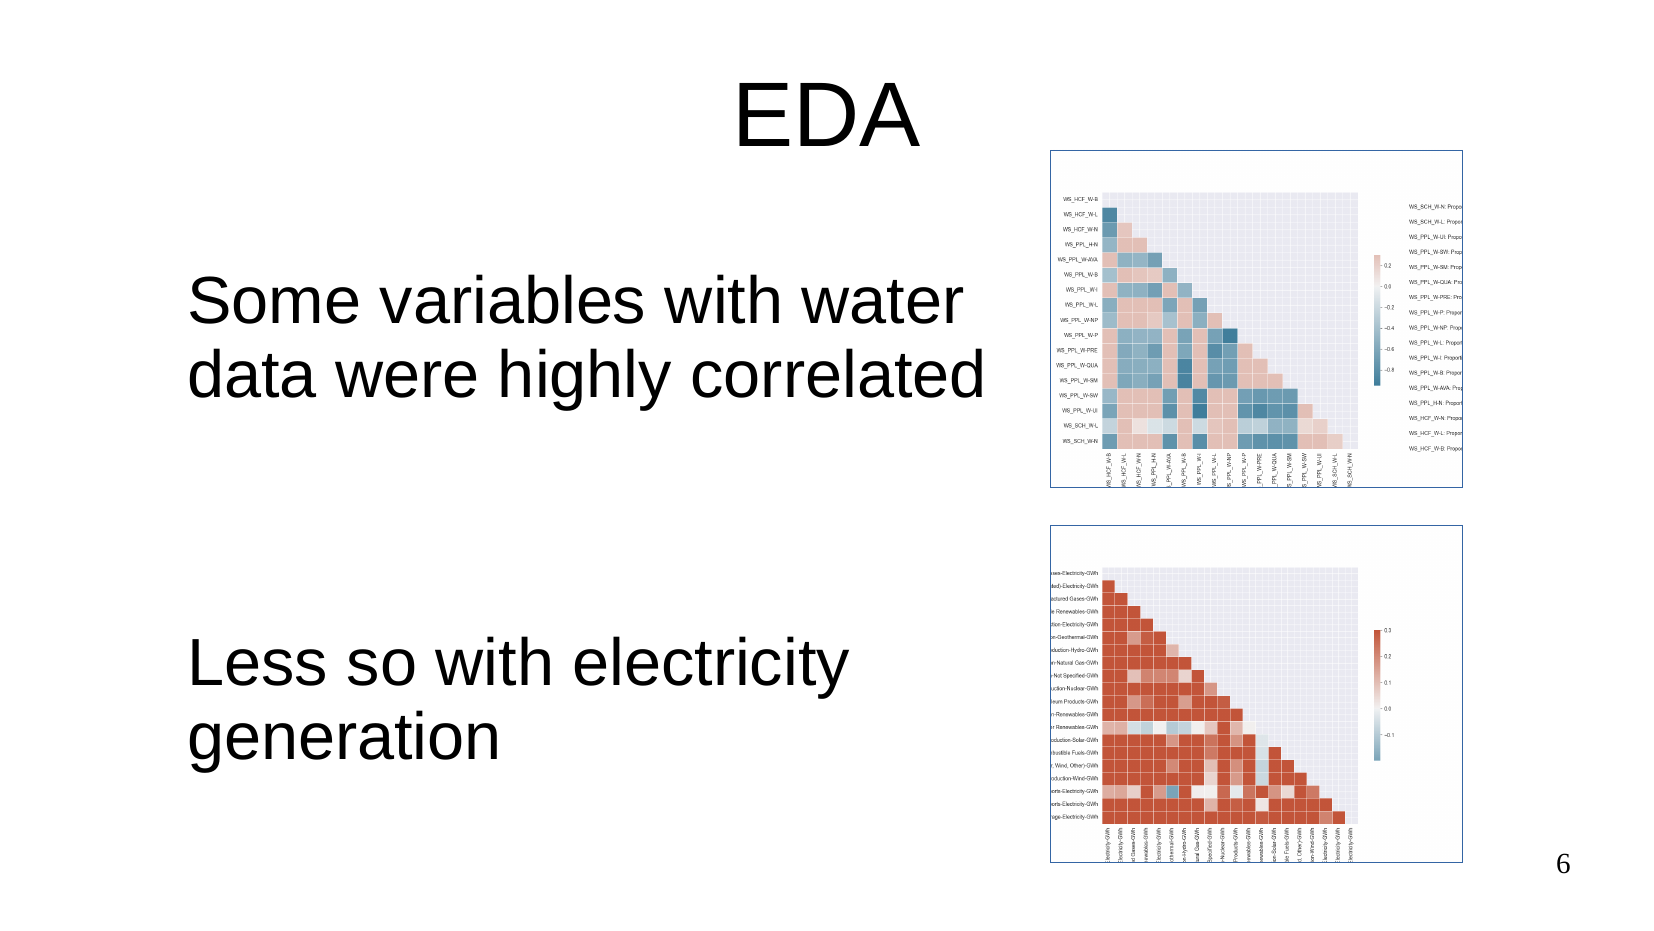

# EDA
Some variables with water data were highly correlated
Less so with electricity generation
6